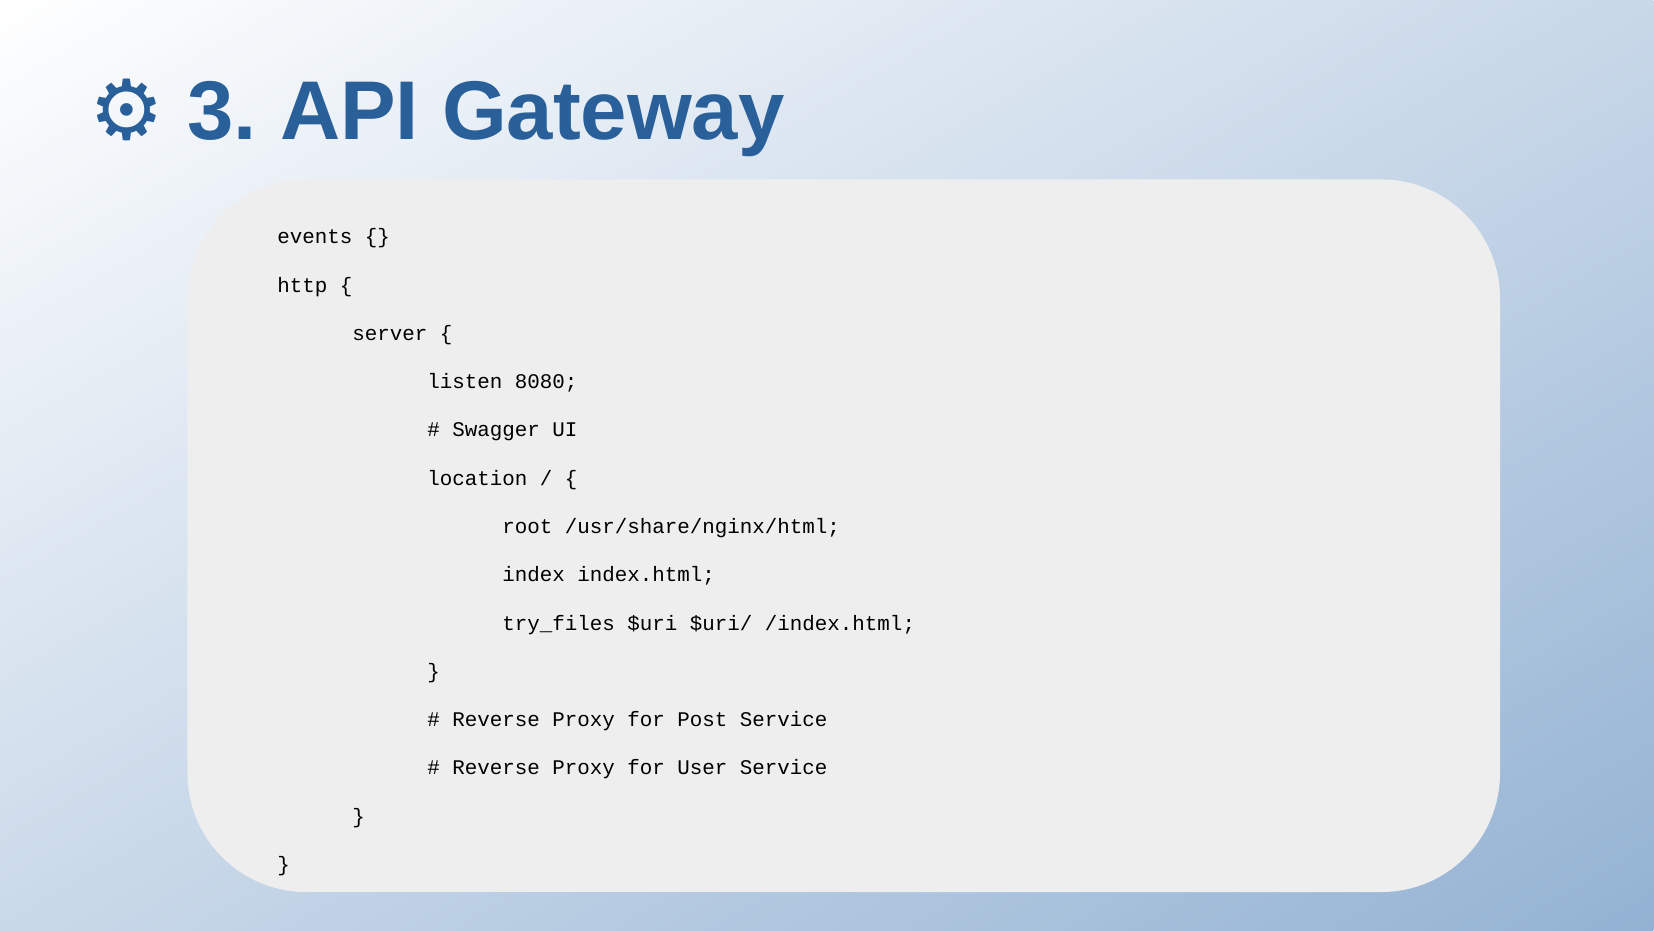

⚙️ 3. API Gateway
events {}
http {
	server {
		listen 8080;
		# Swagger UI
		location / {
			root /usr/share/nginx/html;
			index index.html;
			try_files $uri $uri/ /index.html;
		}
		# Reverse Proxy for Post Service
		# Reverse Proxy for User Service
	}
}